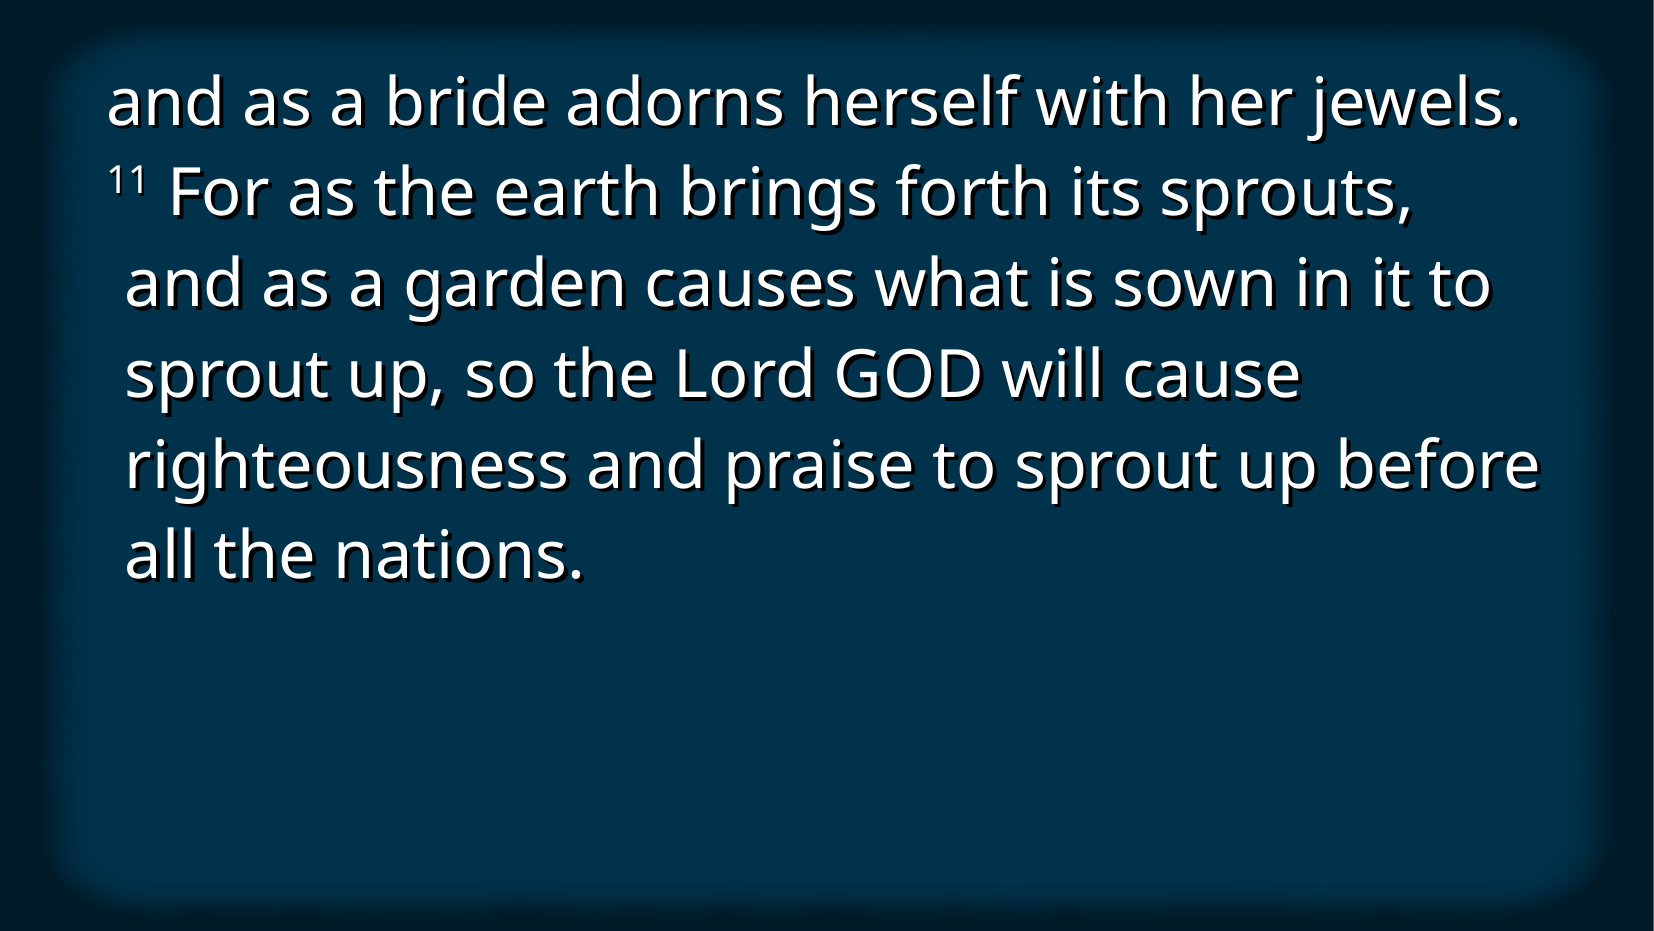

and as a bride adorns herself with her jewels.
11 For as the earth brings forth its sprouts,
and as a garden causes what is sown in it to sprout up, so the Lord GOD will cause righteousness and praise to sprout up before all the nations.